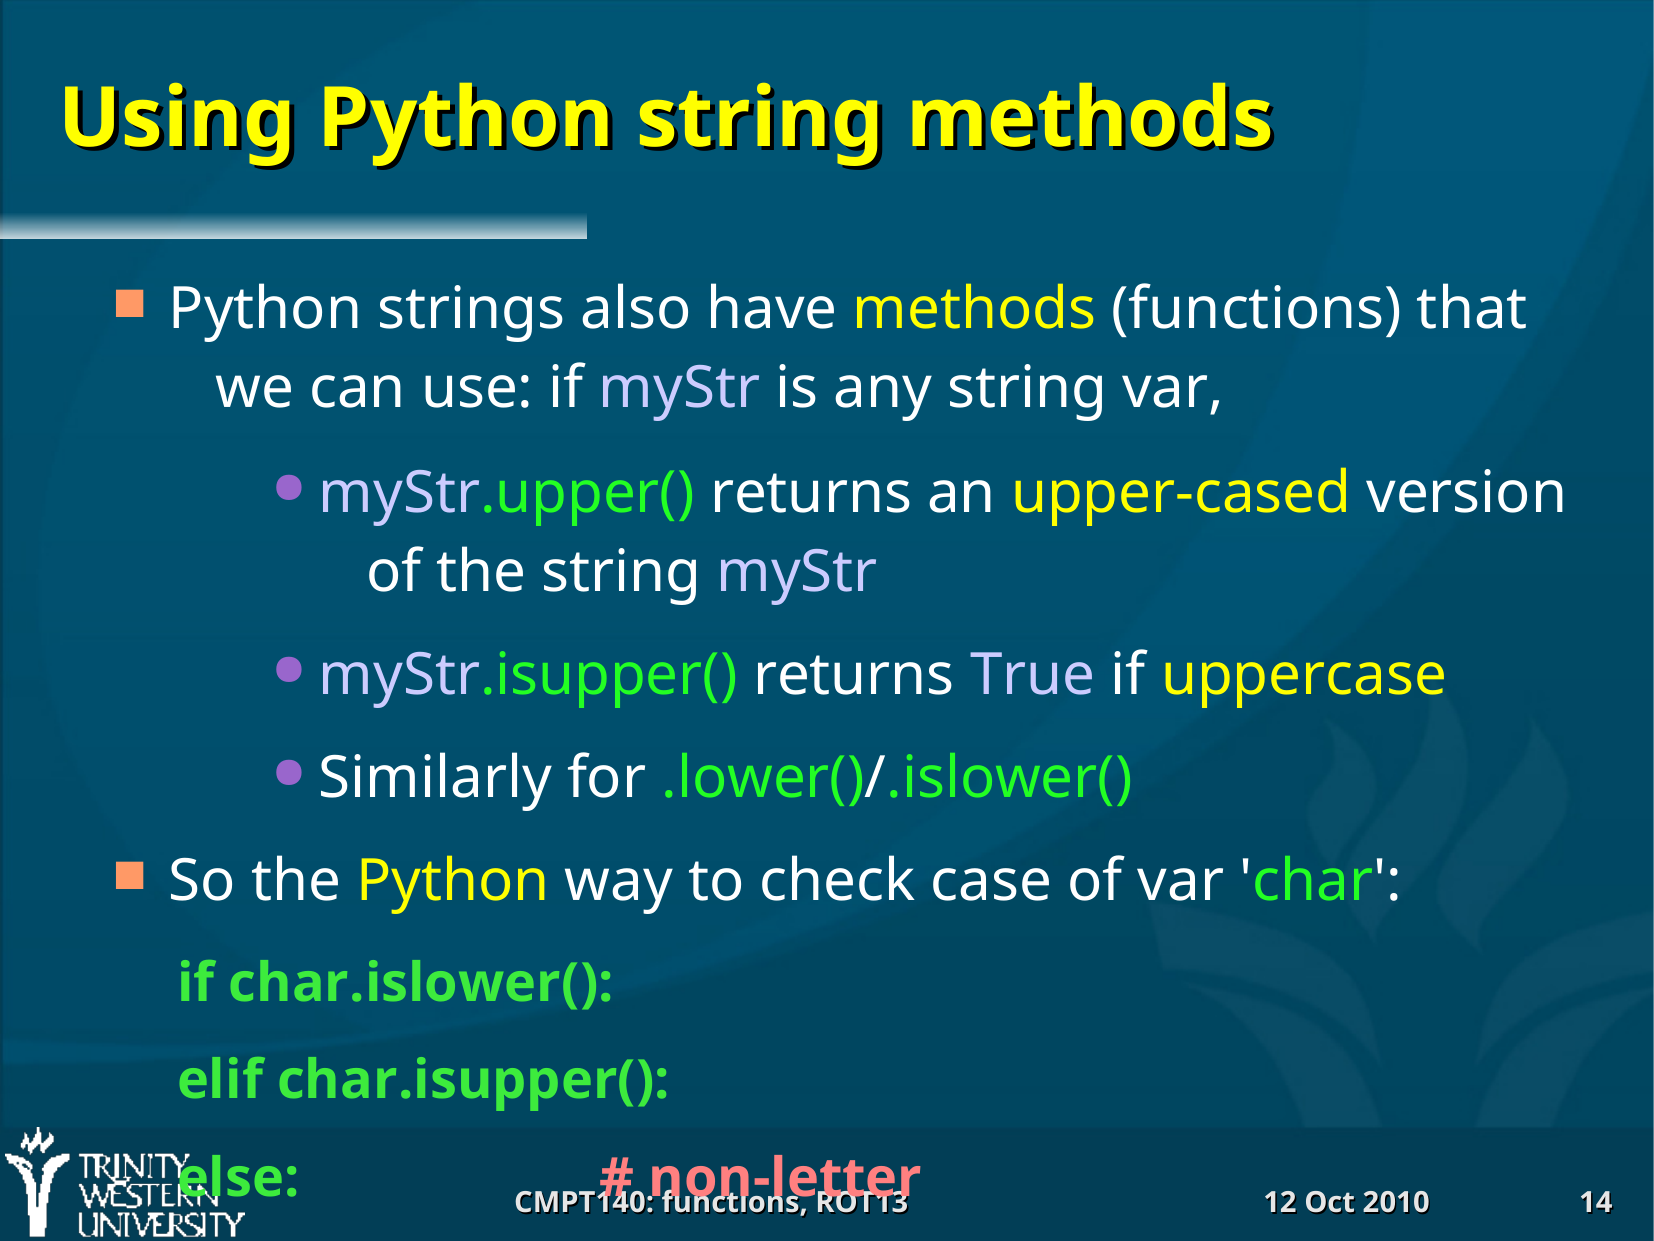

# Using Python string methods
Python strings also have methods (functions) that we can use: if myStr is any string var,
myStr.upper() returns an upper-cased version of the string myStr
myStr.isupper() returns True if uppercase
Similarly for .lower()/.islower()
So the Python way to check case of var 'char':
if char.islower():
elif char.isupper():
else:				# non-letter
CMPT140: functions, ROT13
12 Oct 2010
14